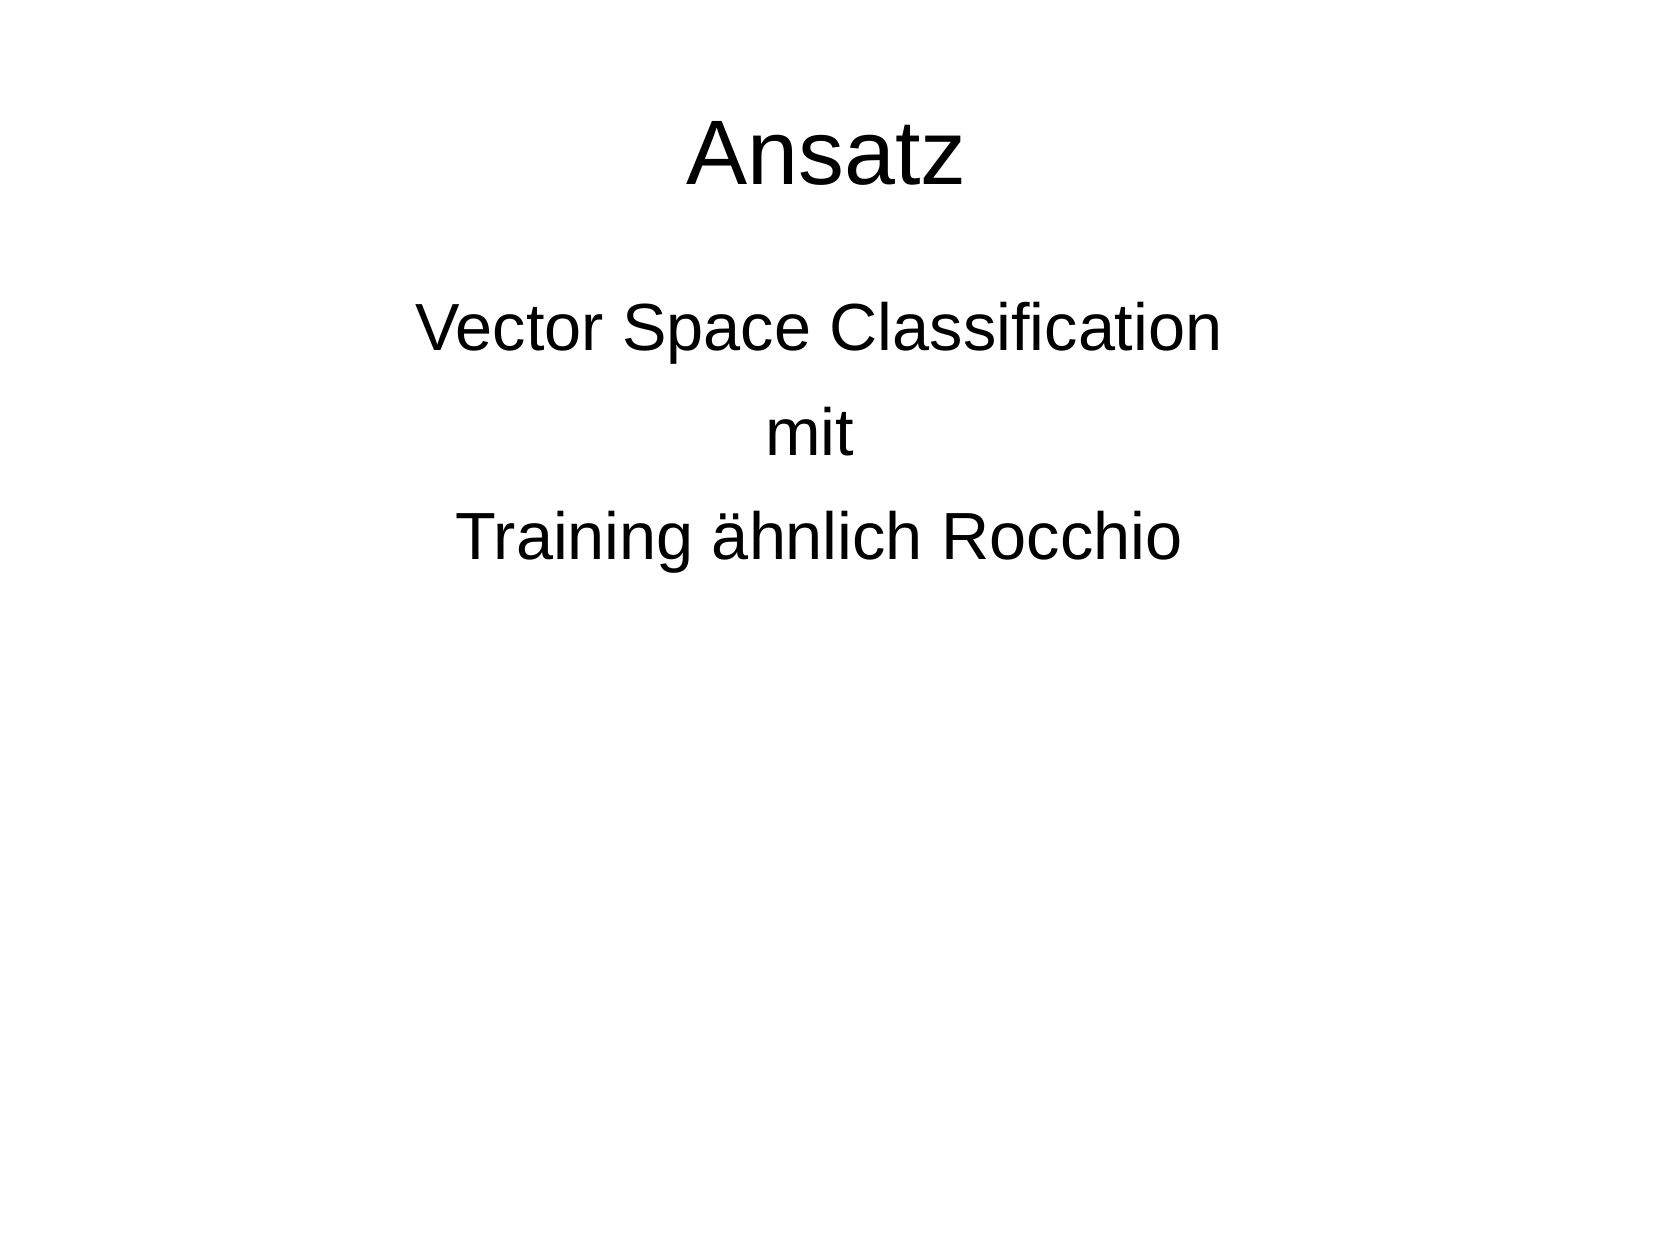

# Ansatz
Vector Space Classification
mit
Training ähnlich Rocchio